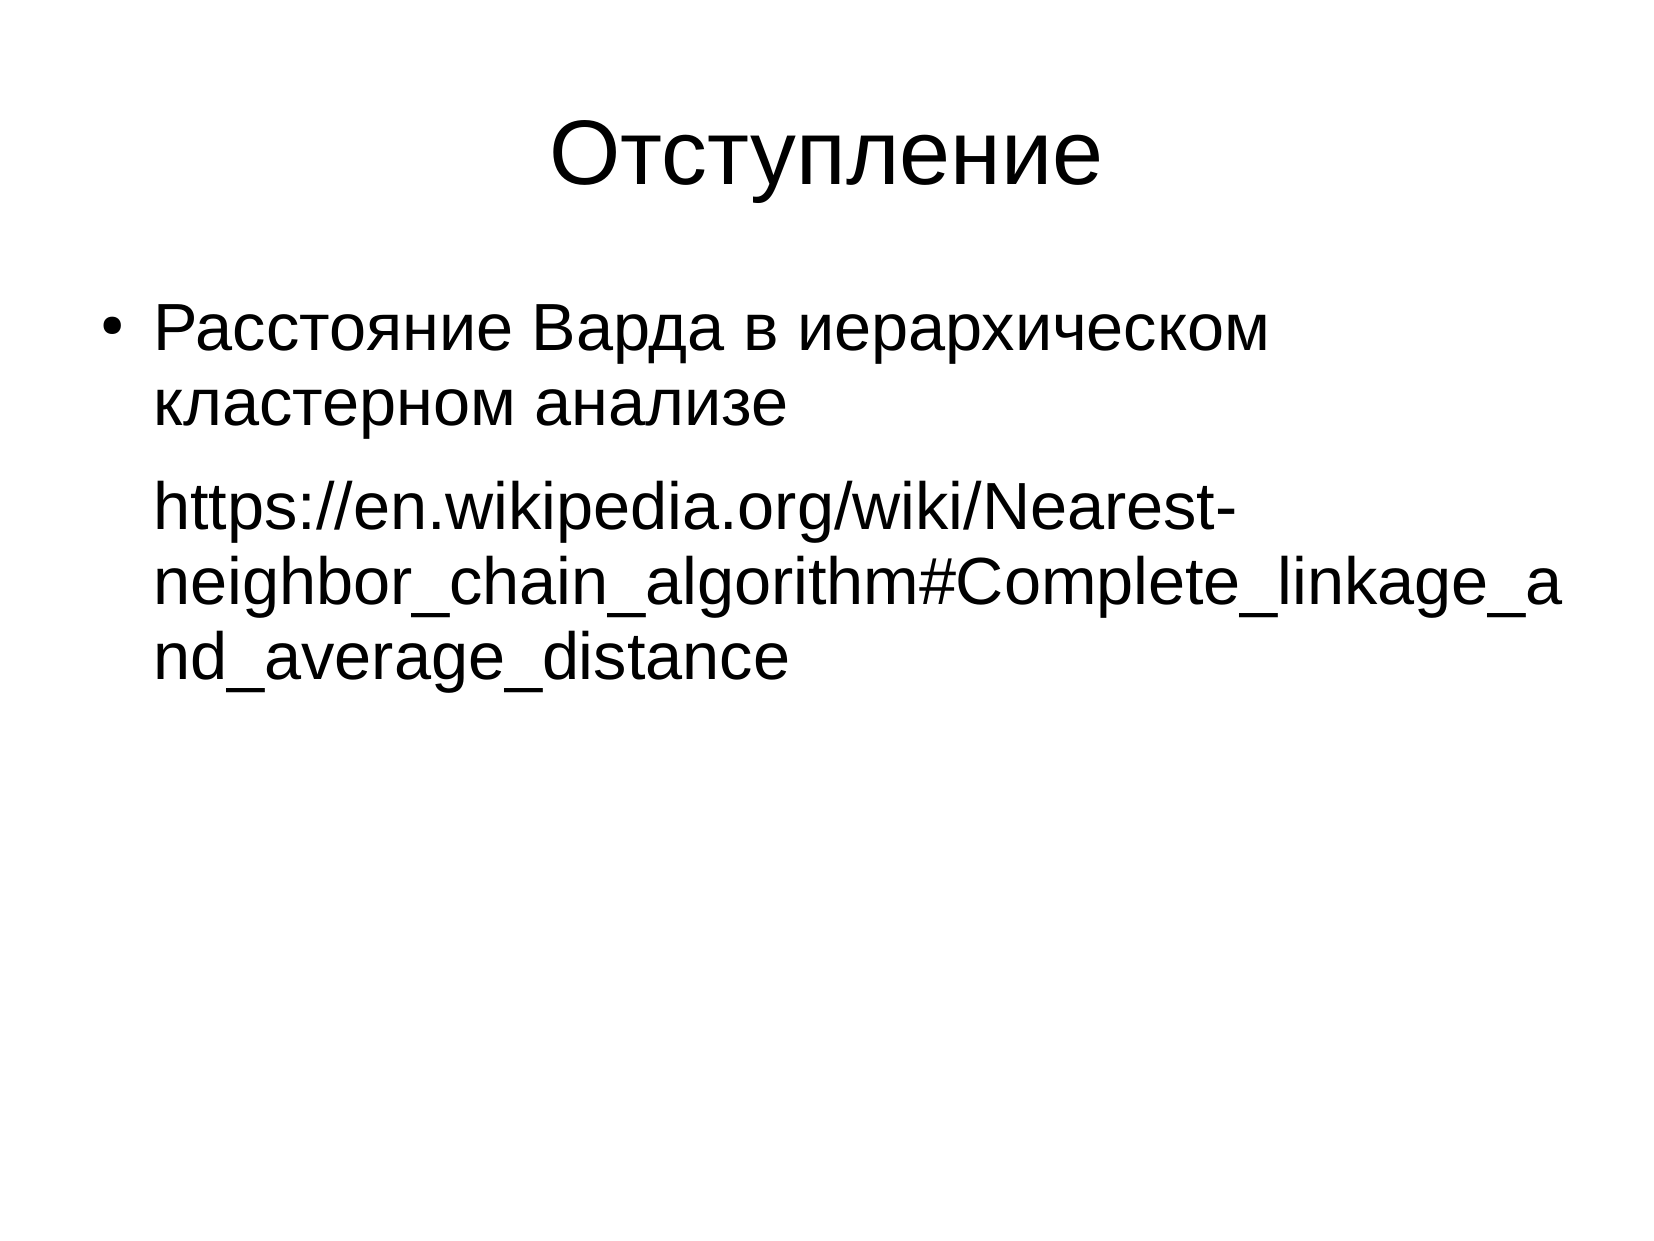

# Отступление
Расстояние Варда в иерархическом кластерном анализе
https://en.wikipedia.org/wiki/Nearest-neighbor_chain_algorithm#Complete_linkage_and_average_distance